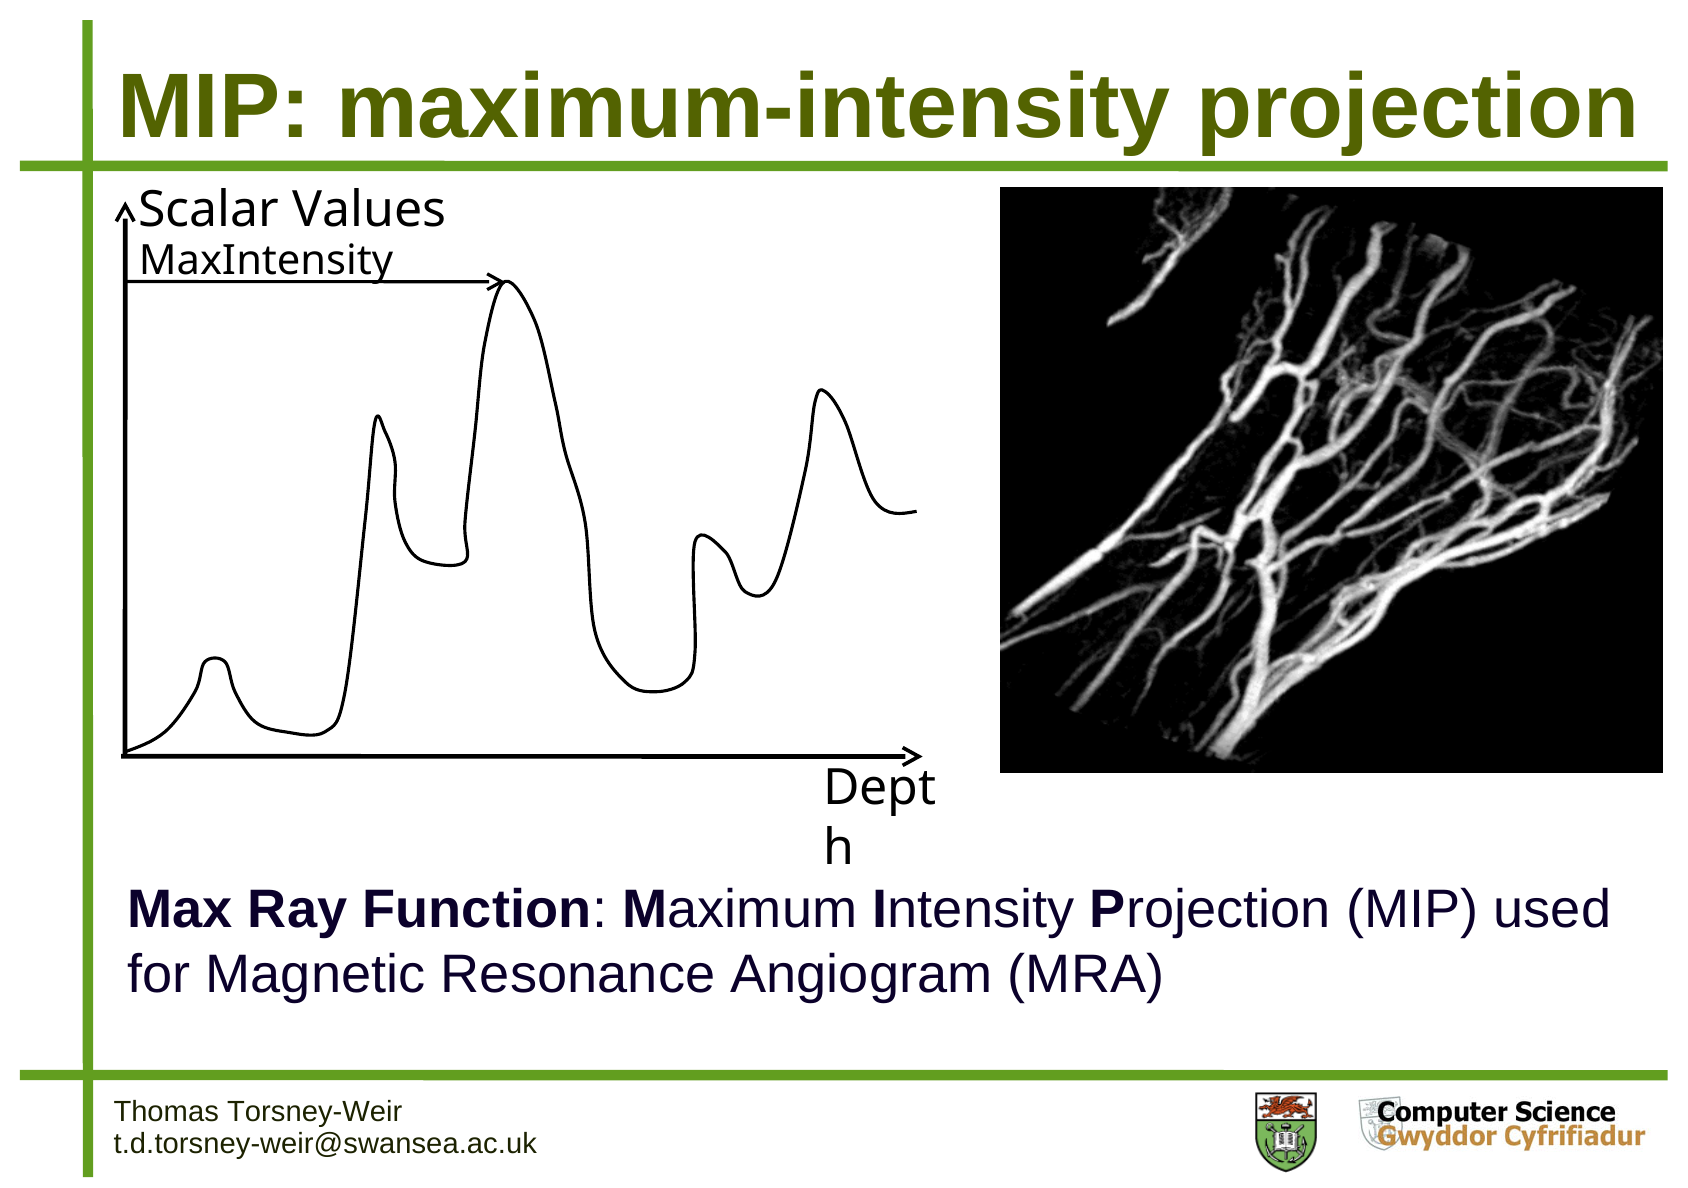

# MIP: maximum-intensity projection
Scalar Values
MaxIntensity
Depth
Max Ray Function: Maximum Intensity Projection (MIP) used for Magnetic Resonance Angiogram (MRA)